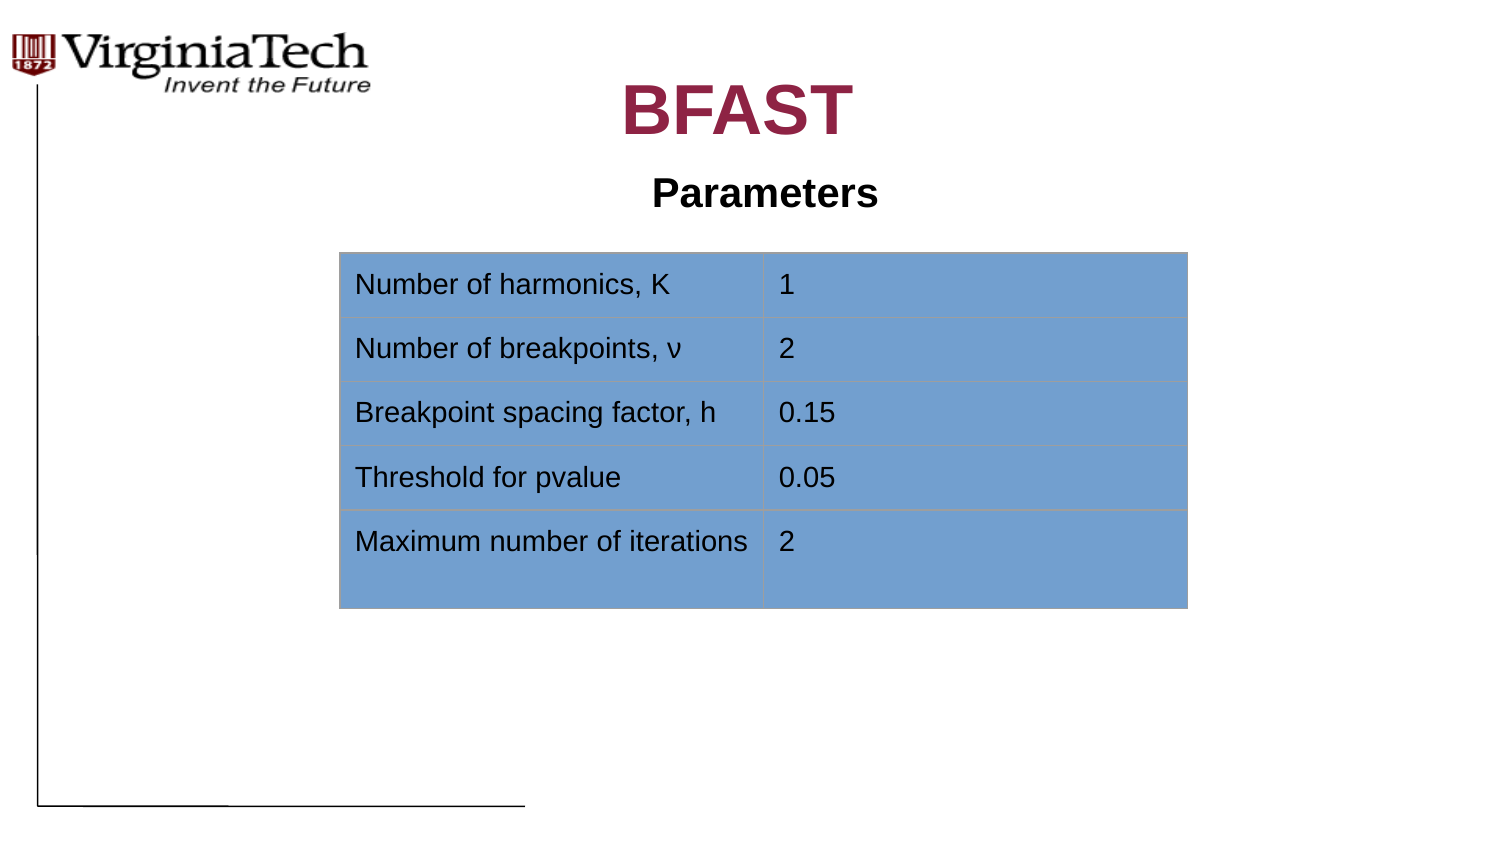

# BFAST
Parameters
| Number of harmonics, K | 1 |
| --- | --- |
| Number of breakpoints, ν | 2 |
| Breakpoint spacing factor, h | 0.15 |
| Threshold for pvalue | 0.05 |
| Maximum number of iterations | 2 |